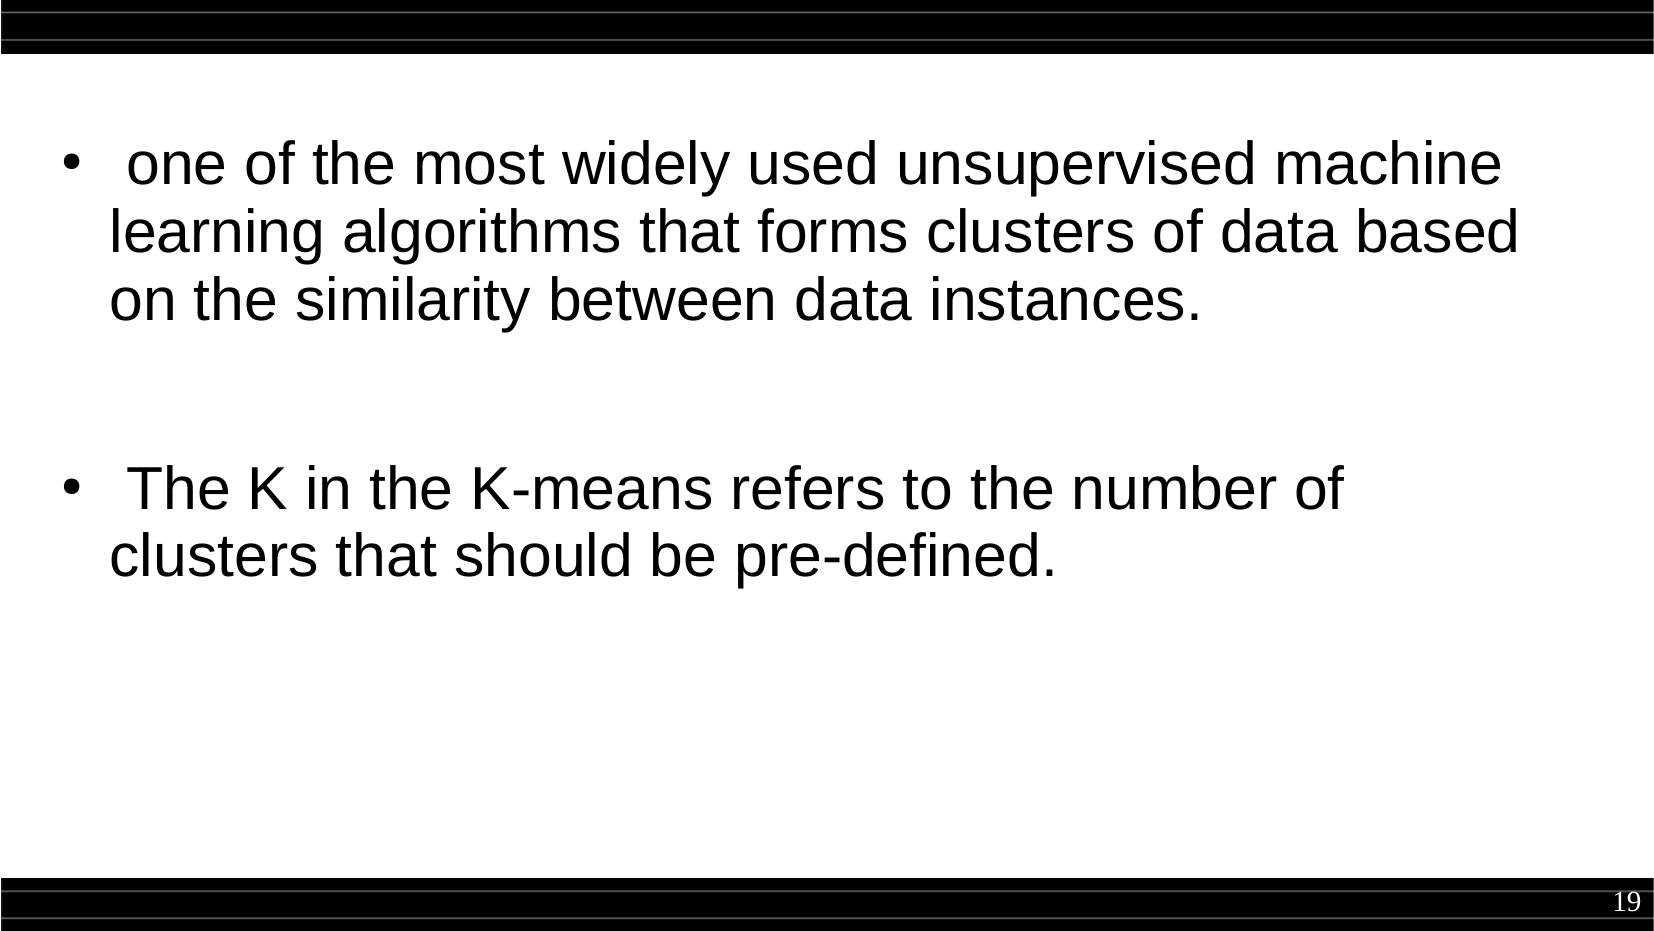

# one of the most widely used unsupervised machine learning algorithms that forms clusters of data based on the similarity between data instances.
 The K in the K-means refers to the number of clusters that should be pre-defined.